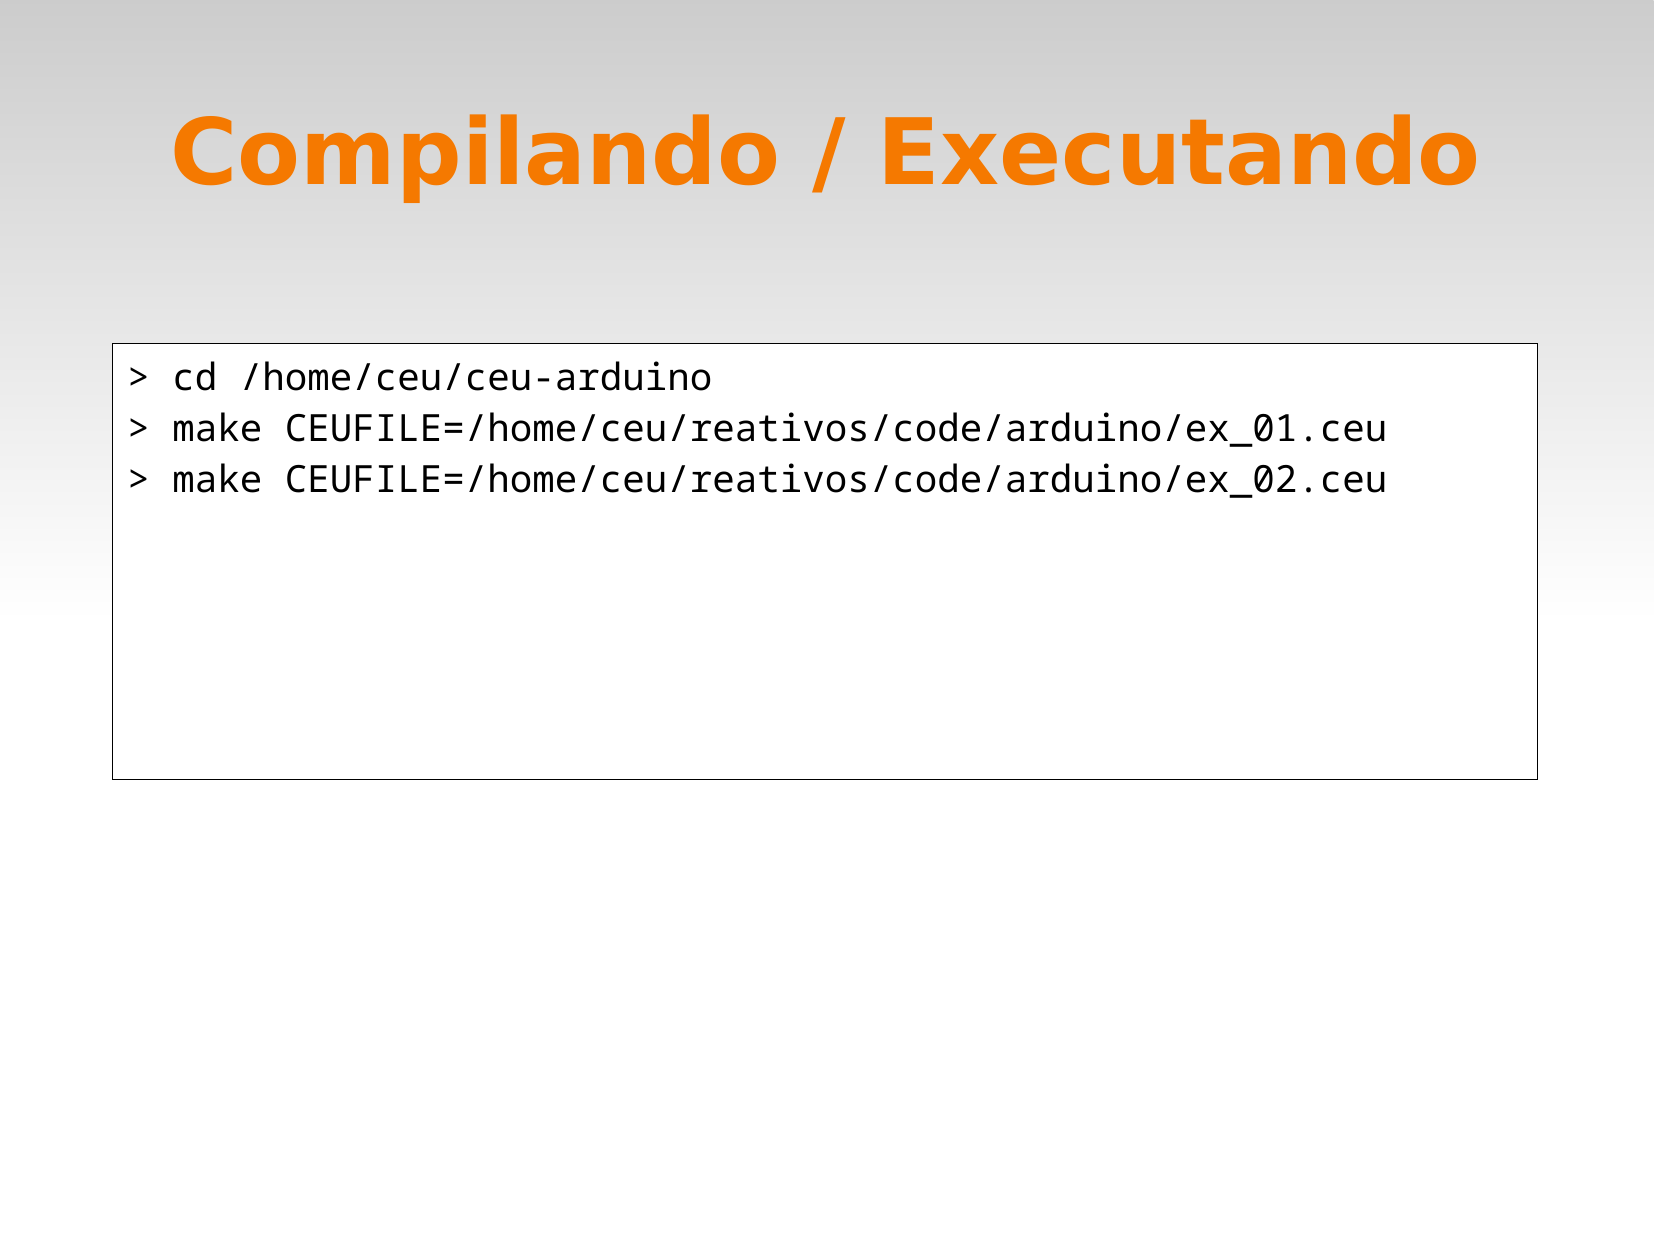

# Compilando / Executando
> cd /home/ceu/ceu-arduino
> make CEUFILE=/home/ceu/reativos/code/arduino/ex_01.ceu
> make CEUFILE=/home/ceu/reativos/code/arduino/ex_02.ceu